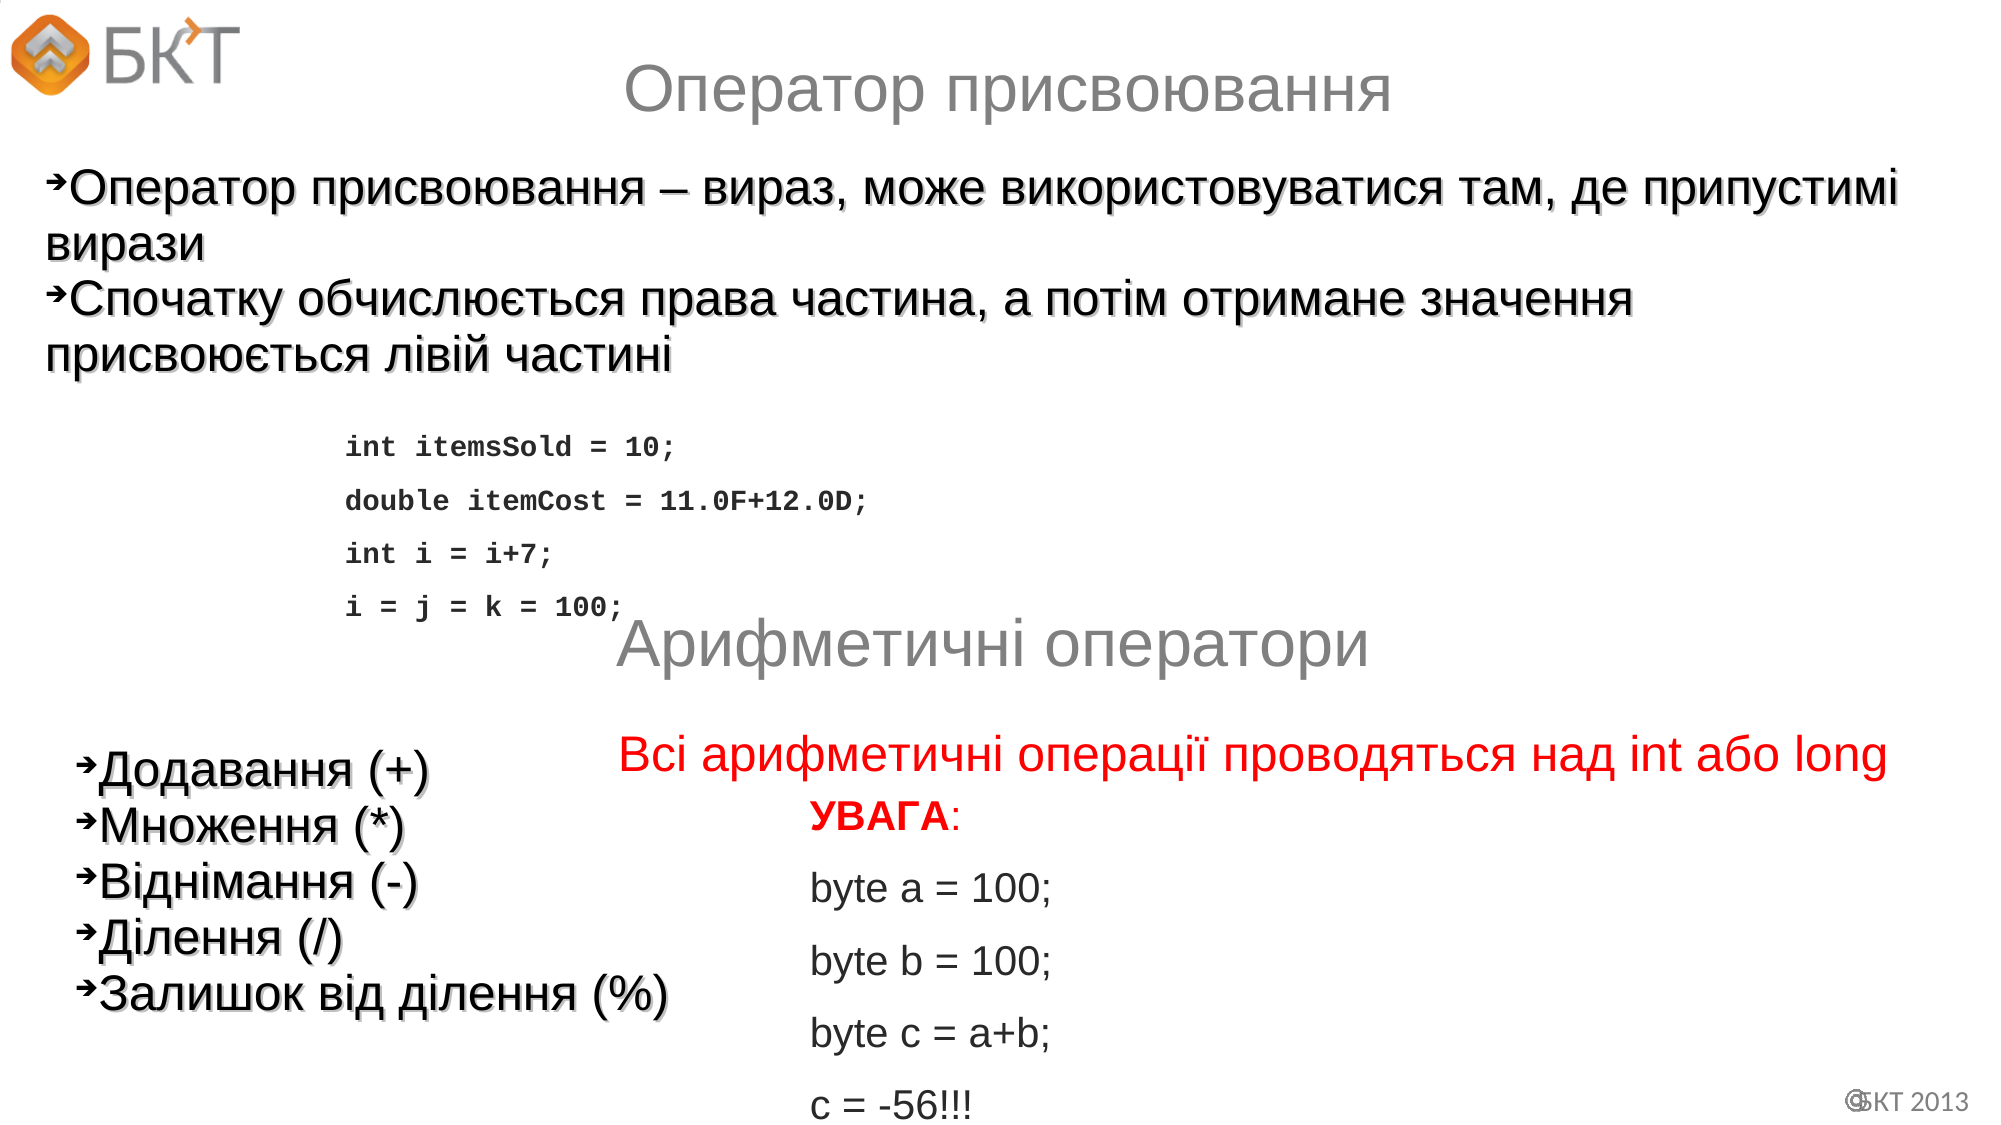

Оператор присвоювання
Оператор присвоювання – вираз, може використовуватися там, де припустимі вирази
Спочатку обчислюється права частина, а потім отримане значення присвоюється лівій частині
		int itemsSold = 10;
		double itemCost = 11.0F+12.0D;
		int i = i+7;
		i = j = k = 100;
Арифметичні оператори
Всі арифметичні операції проводяться над int або long
Додавання (+)
Множення (*)
Віднімання (-)
Ділення (/)
Залишок від ділення (%)
УВАГА:
byte a = 100;
byte b = 100;
byte c = a+b;
c = -56!!!
БКТ 2013